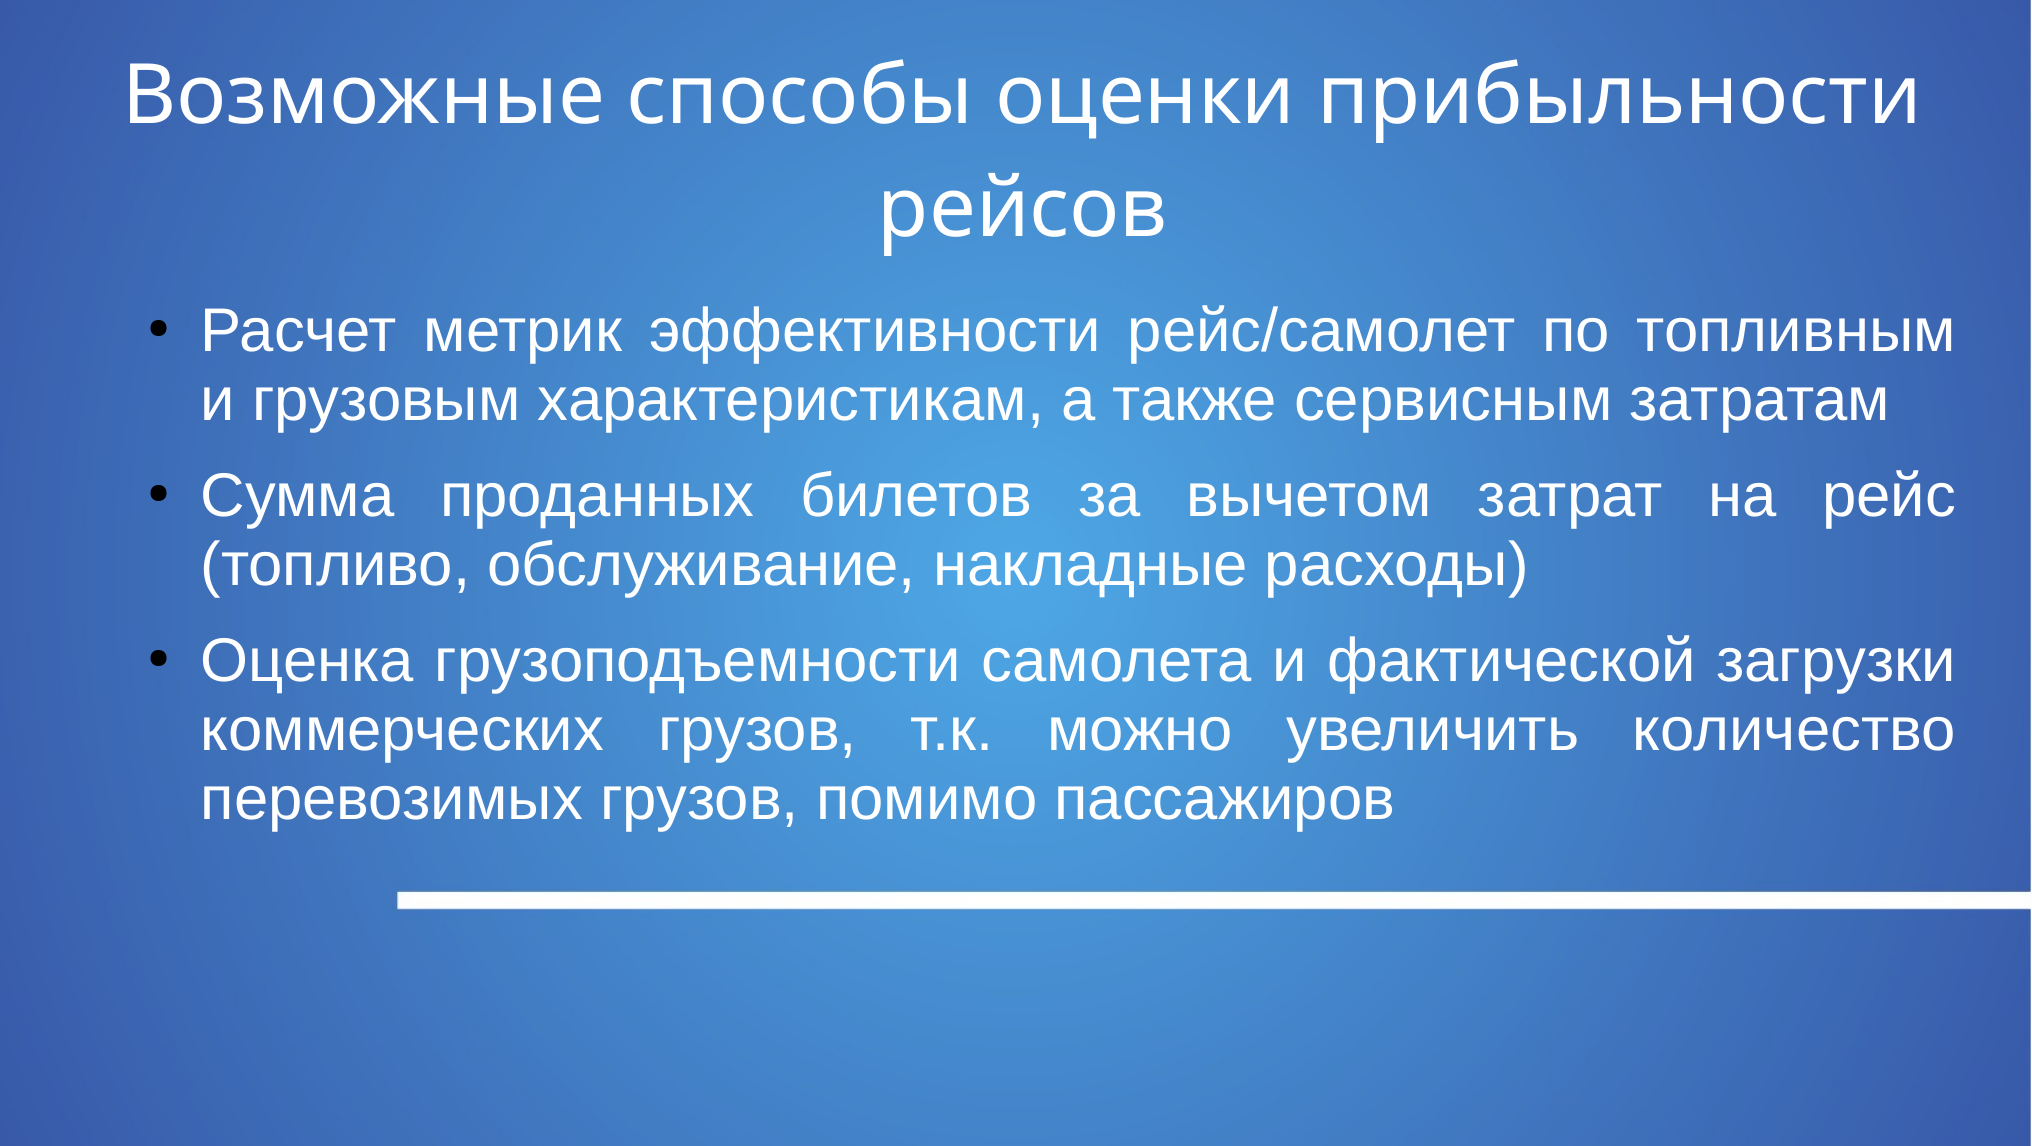

# Возможные способы оценки прибыльности рейсов
Расчет метрик эффективности рейс/самолет по топливным и грузовым характеристикам, а также сервисным затратам
Сумма проданных билетов за вычетом затрат на рейс (топливо, обслуживание, накладные расходы)
Оценка грузоподъемности самолета и фактической загрузки коммерческих грузов, т.к. можно увеличить количество перевозимых грузов, помимо пассажиров